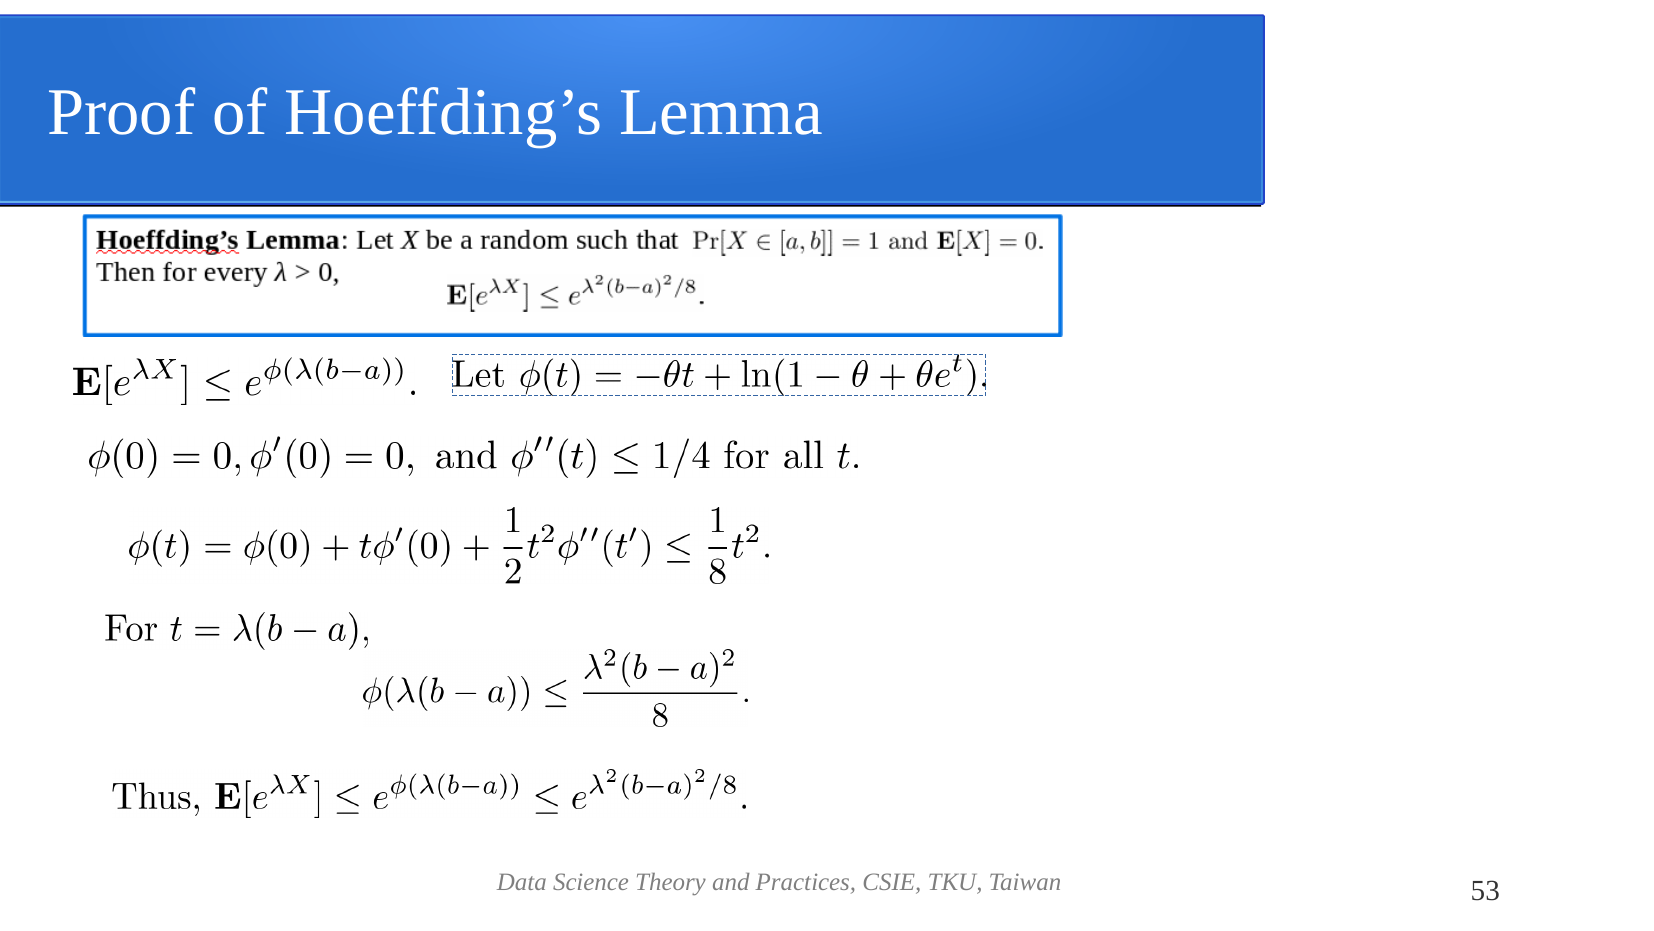

# Proof of Hoeffding’s Lemma
Data Science Theory and Practices, CSIE, TKU, Taiwan
53